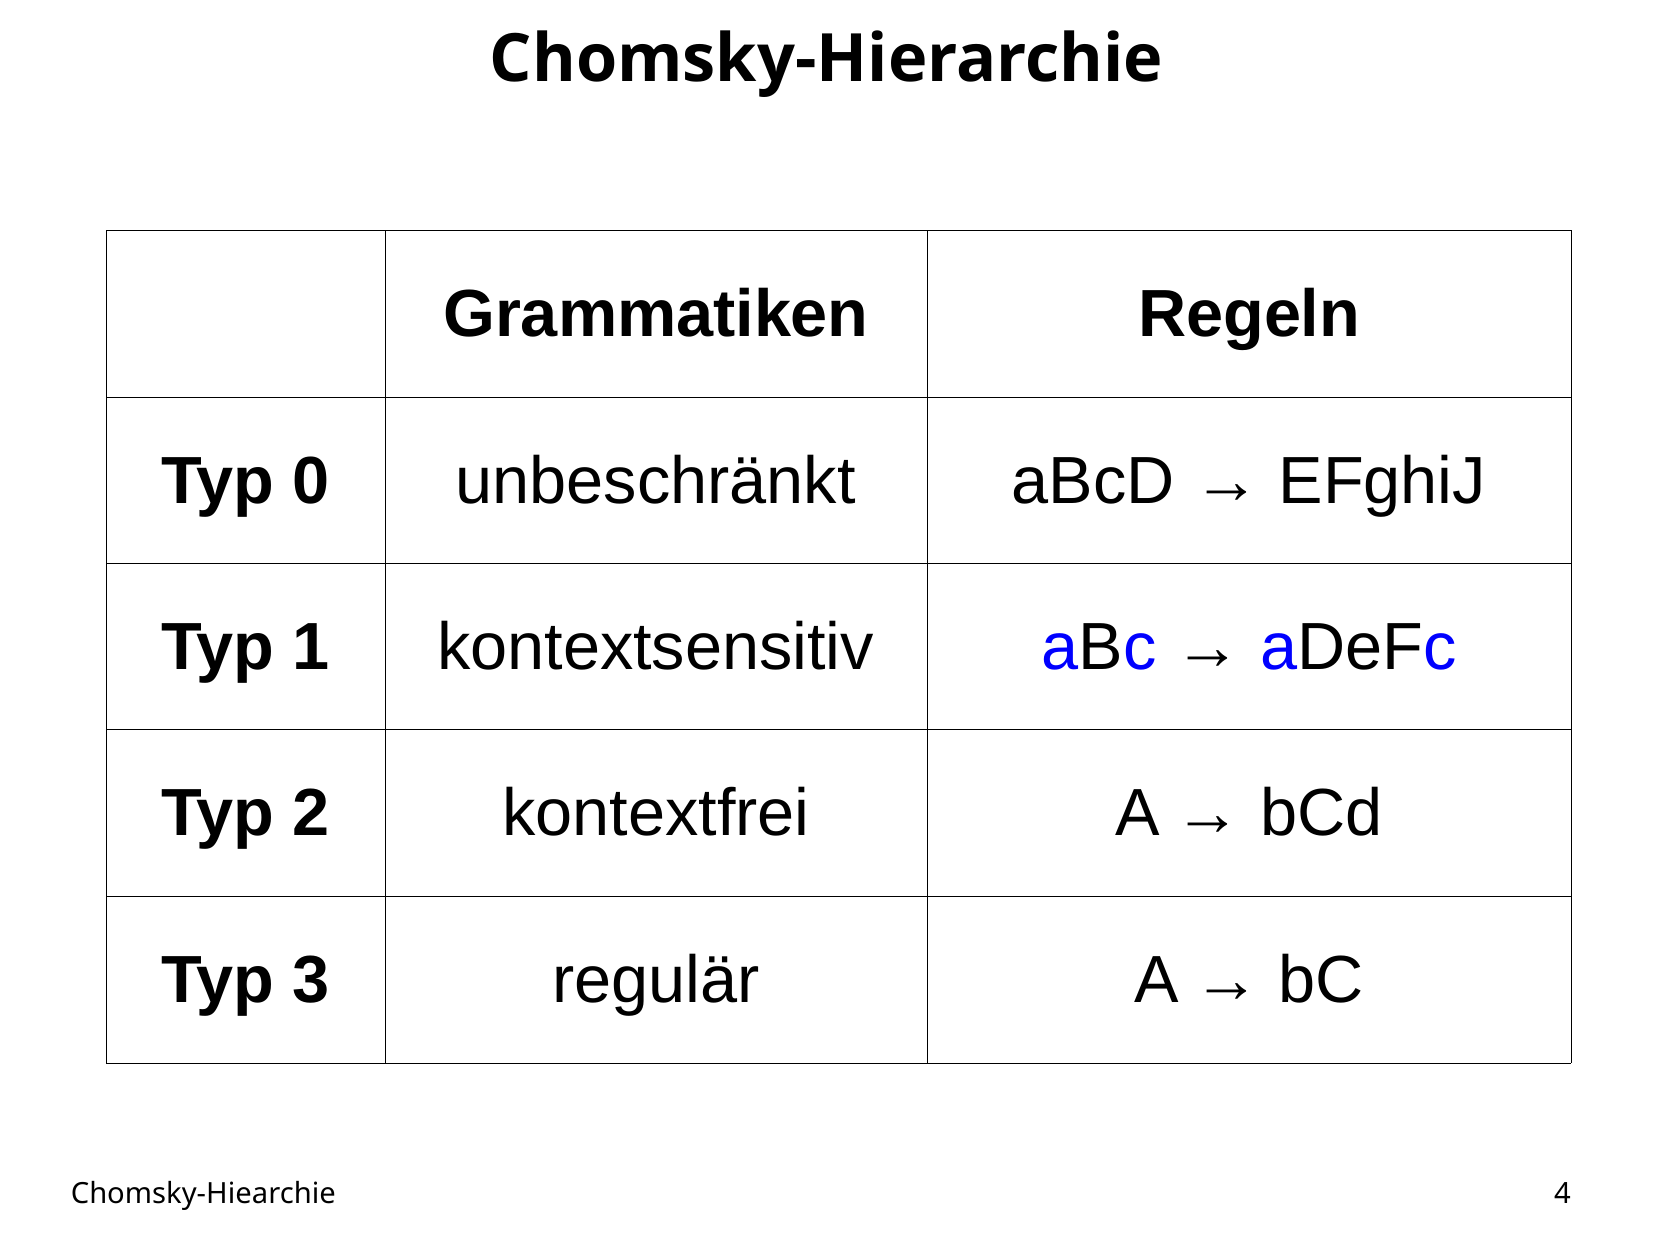

# Chomsky-Hierarchie
| | Grammatiken | Regeln |
| --- | --- | --- |
| Typ 0 | unbeschränkt | aBcD → EFghiJ |
| Typ 1 | kontextsensitiv | aBc → aDeFc |
| Typ 2 | kontextfrei | A → bCd |
| Typ 3 | regulär | A → bC |
Chomsky-Hiearchie
4